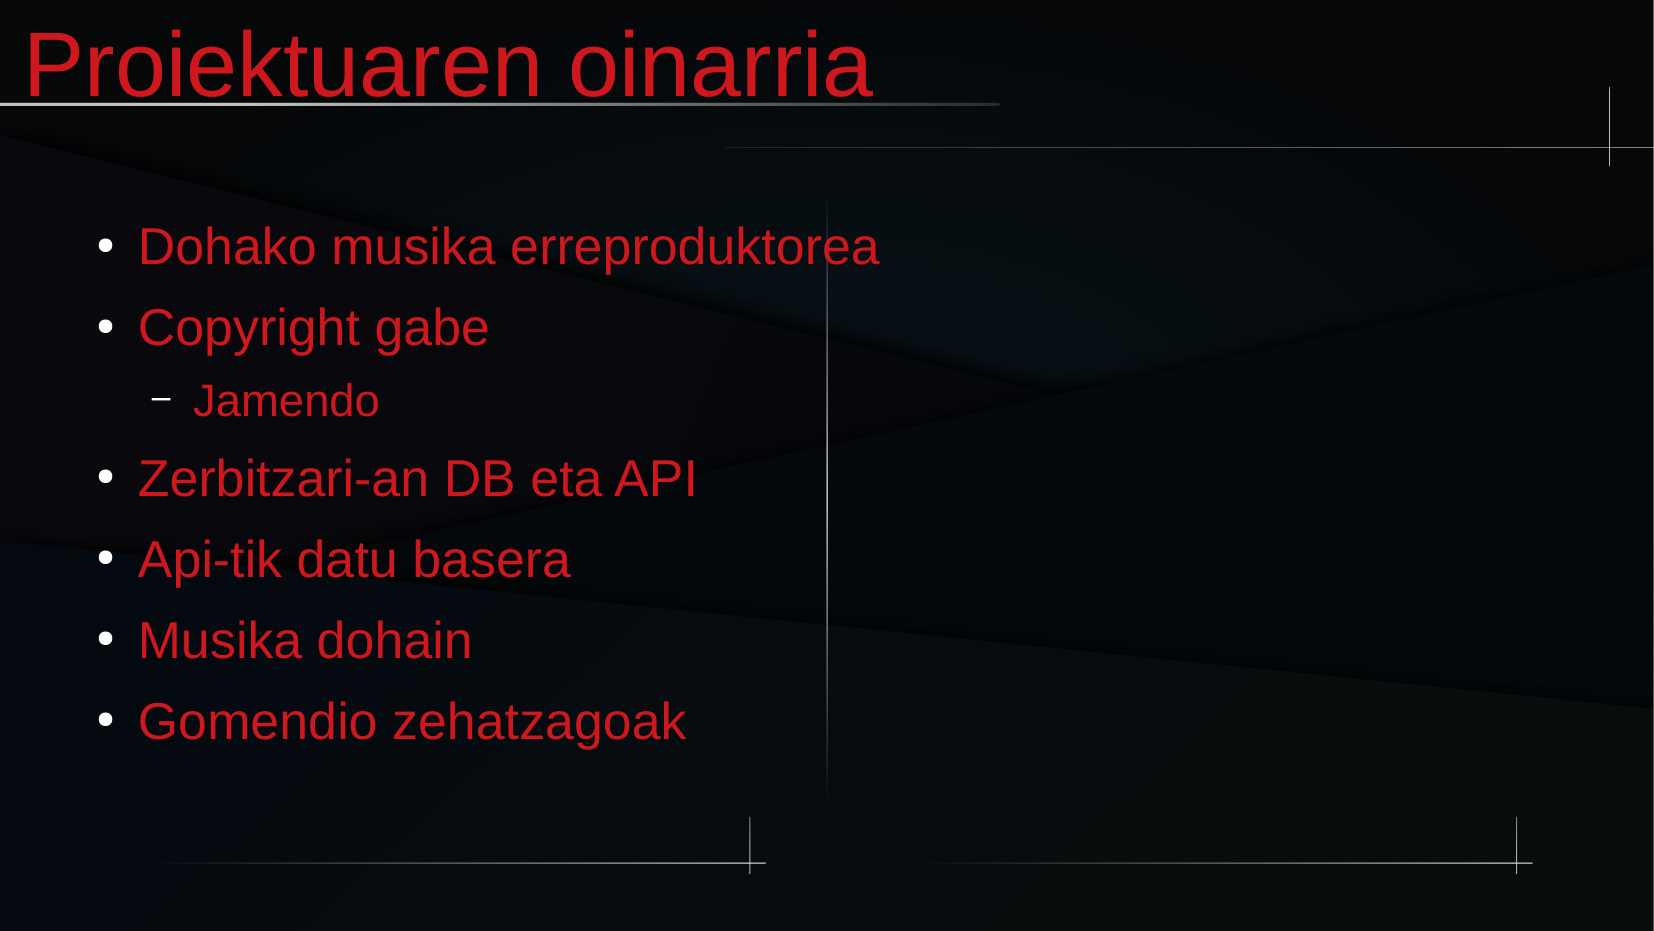

# Proiektuaren oinarria
Dohako musika erreproduktorea
Copyright gabe
Jamendo
Zerbitzari-an DB eta API
Api-tik datu basera
Musika dohain
Gomendio zehatzagoak